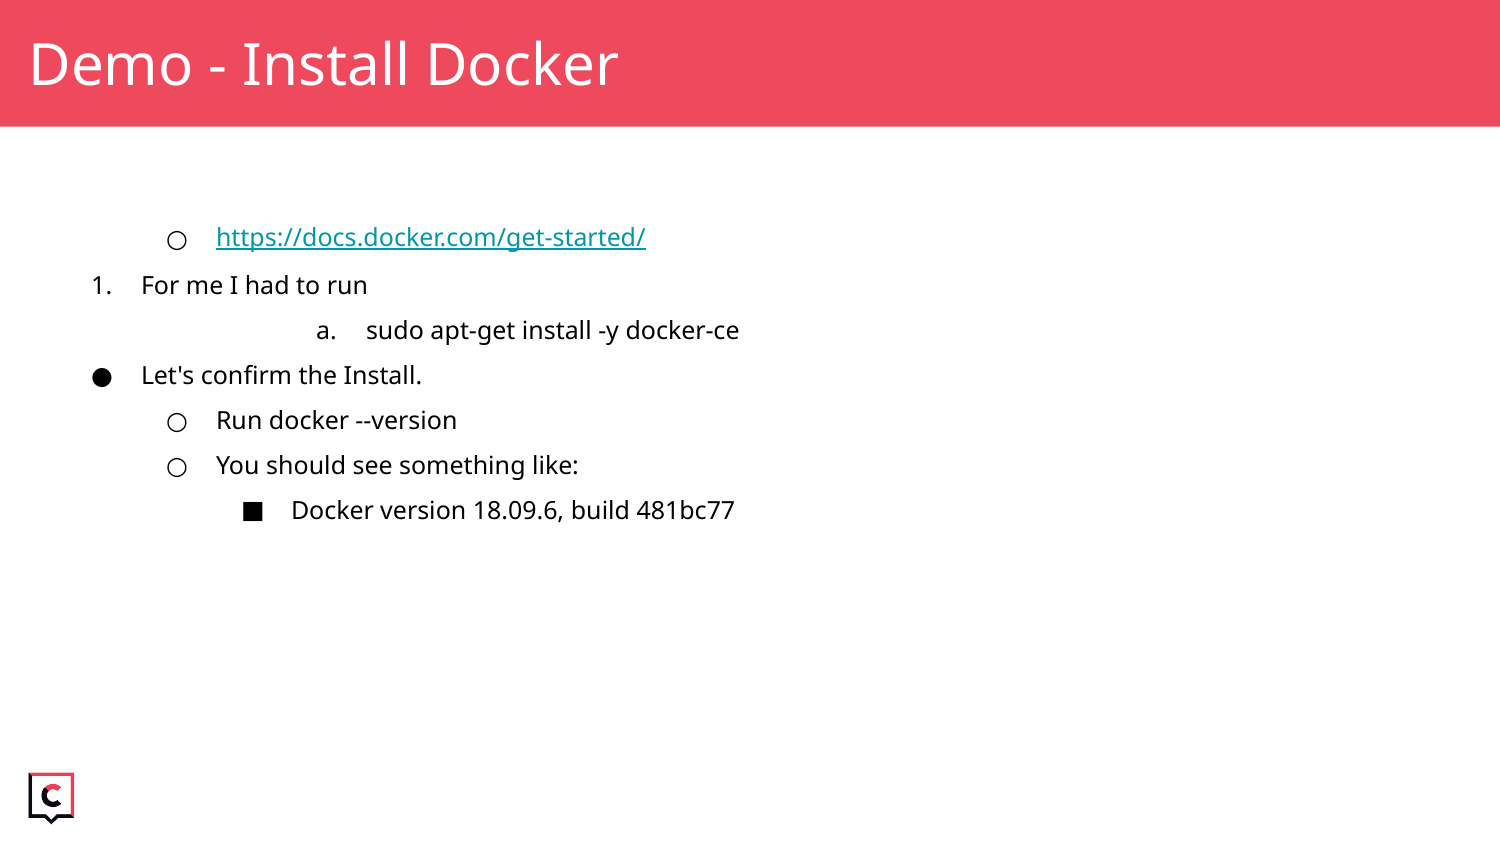

# Demo - Install Docker
https://docs.docker.com/get-started/
For me I had to run
sudo apt-get install -y docker-ce
Let's confirm the Install.
Run docker --version
You should see something like:
Docker version 18.09.6, build 481bc77